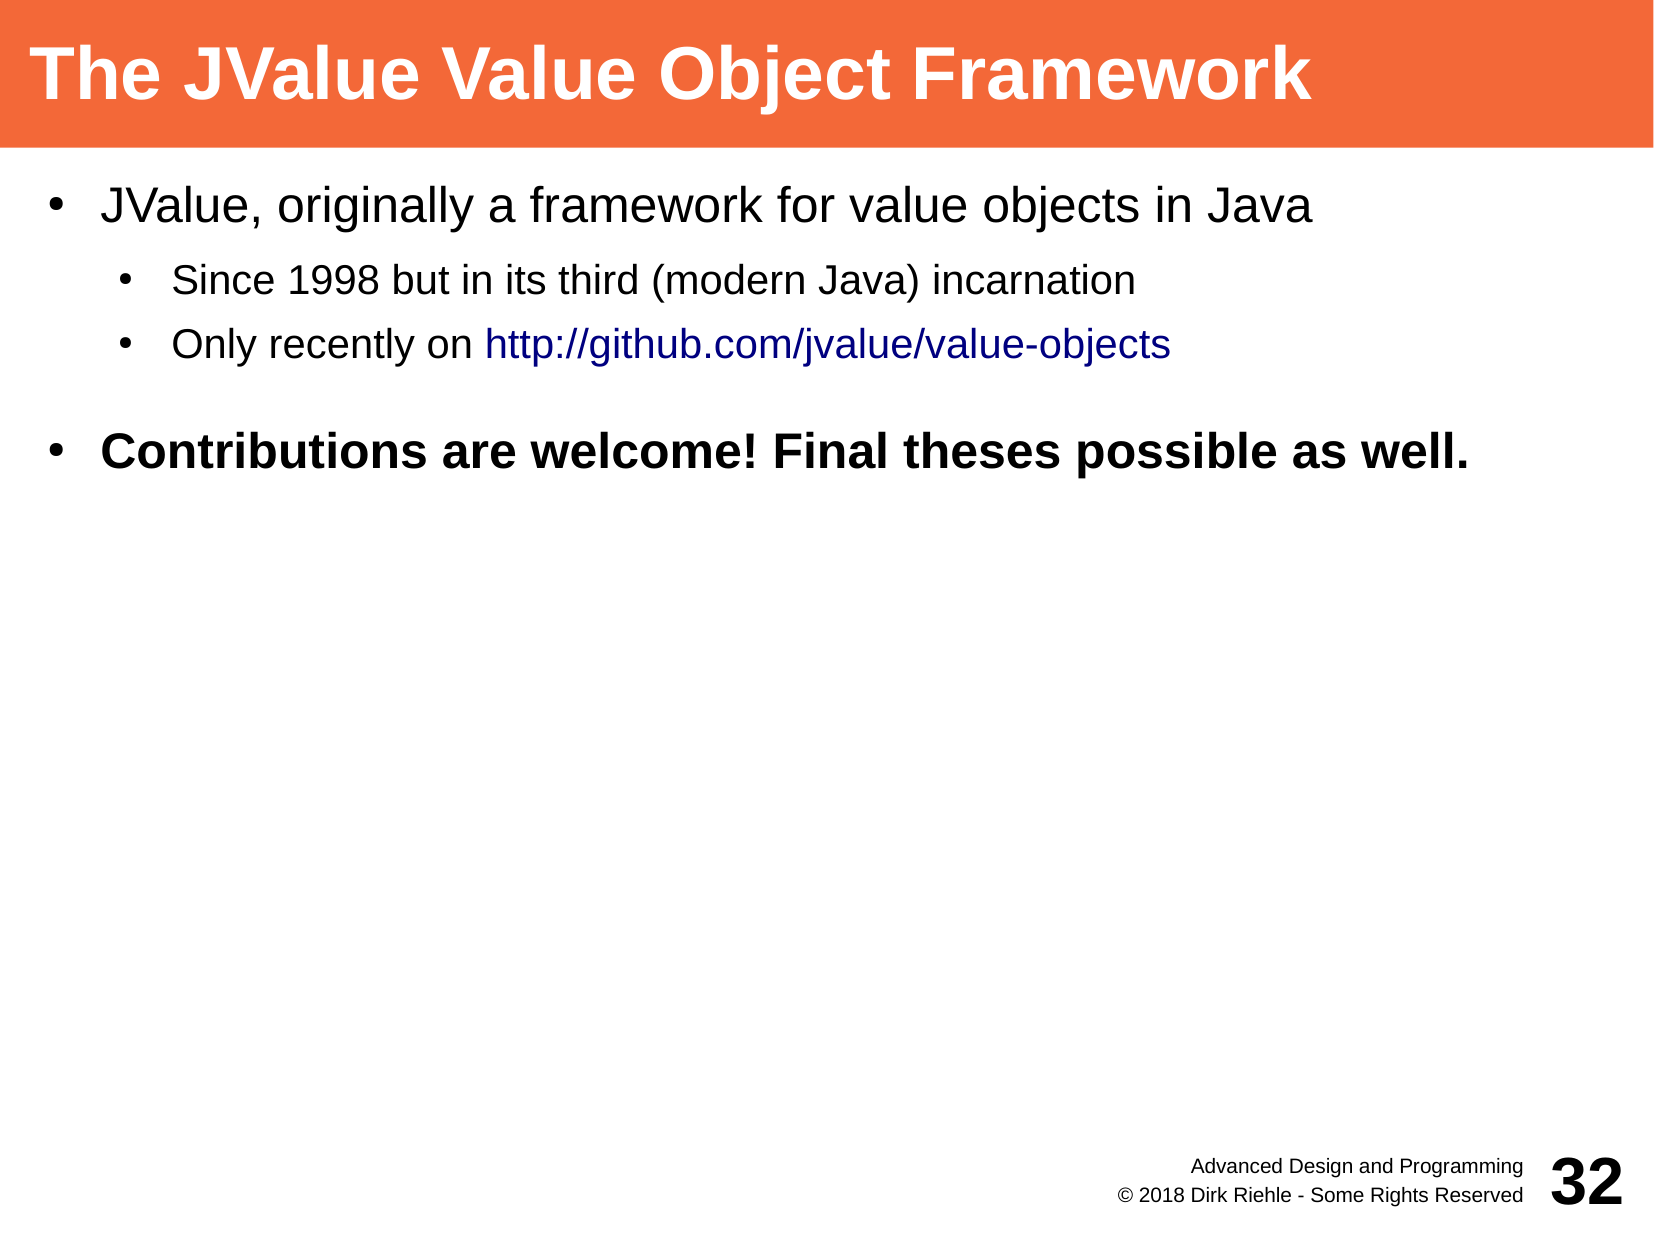

# The JValue Value Object Framework
JValue, originally a framework for value objects in Java
Since 1998 but in its third (modern Java) incarnation
Only recently on http://github.com/jvalue/value-objects
Contributions are welcome! Final theses possible as well.
Advanced Design and Programming
32
© 2018 Dirk Riehle - Some Rights Reserved